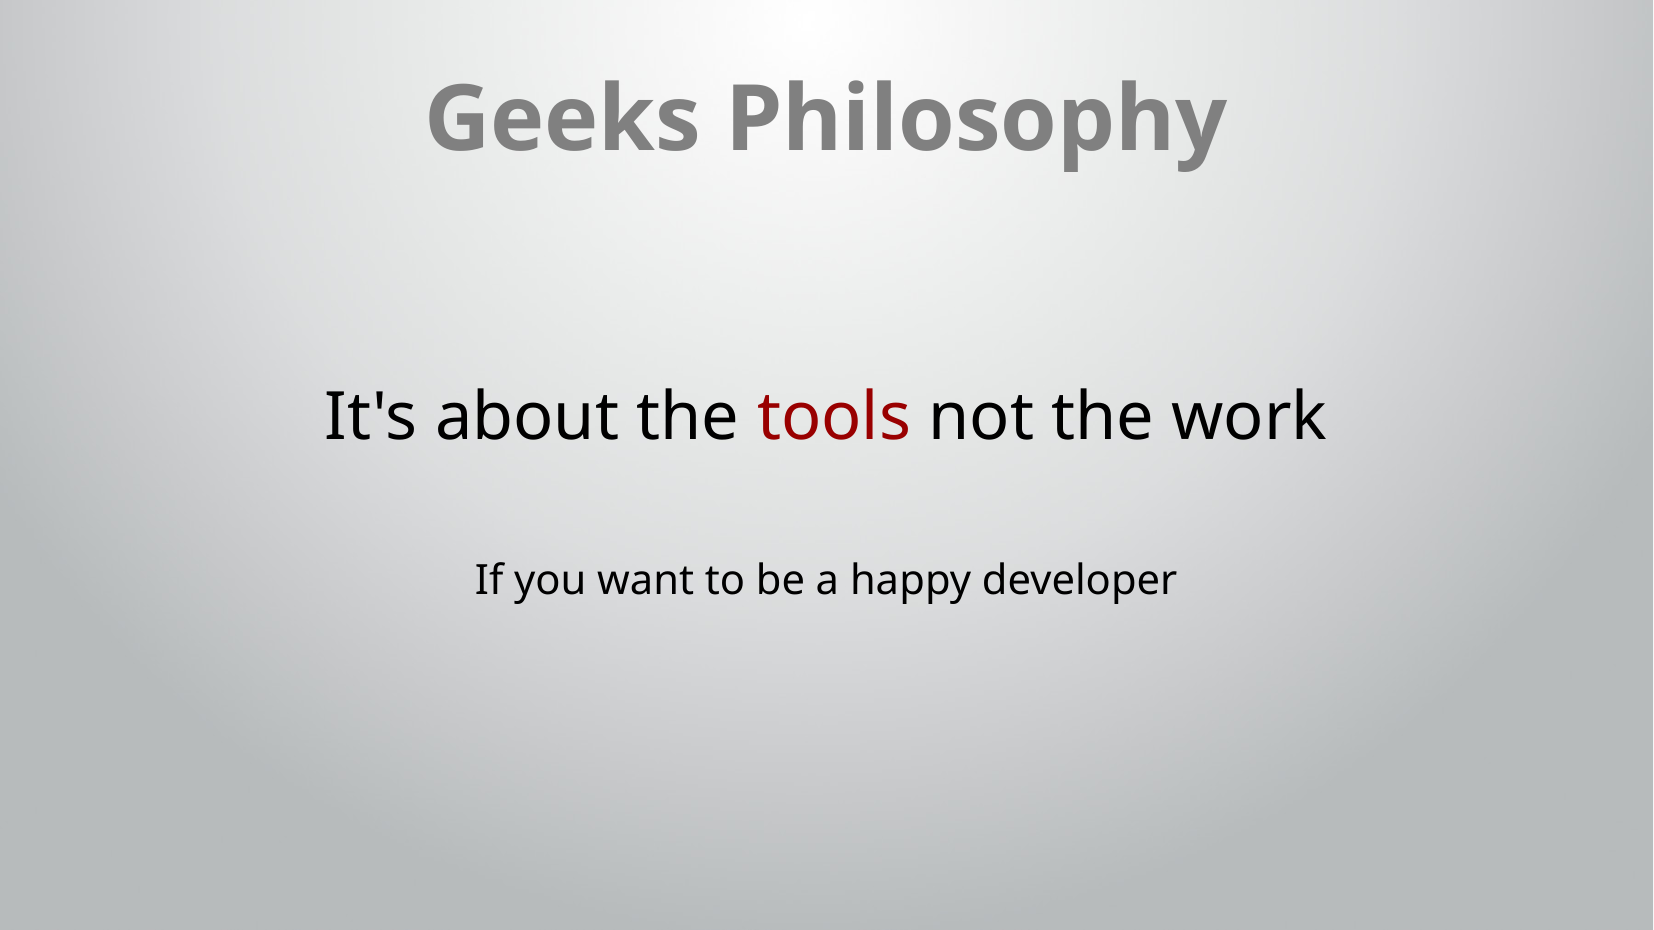

# Geeks Philosophy
It's about the tools not the work
If you want to be a happy developer